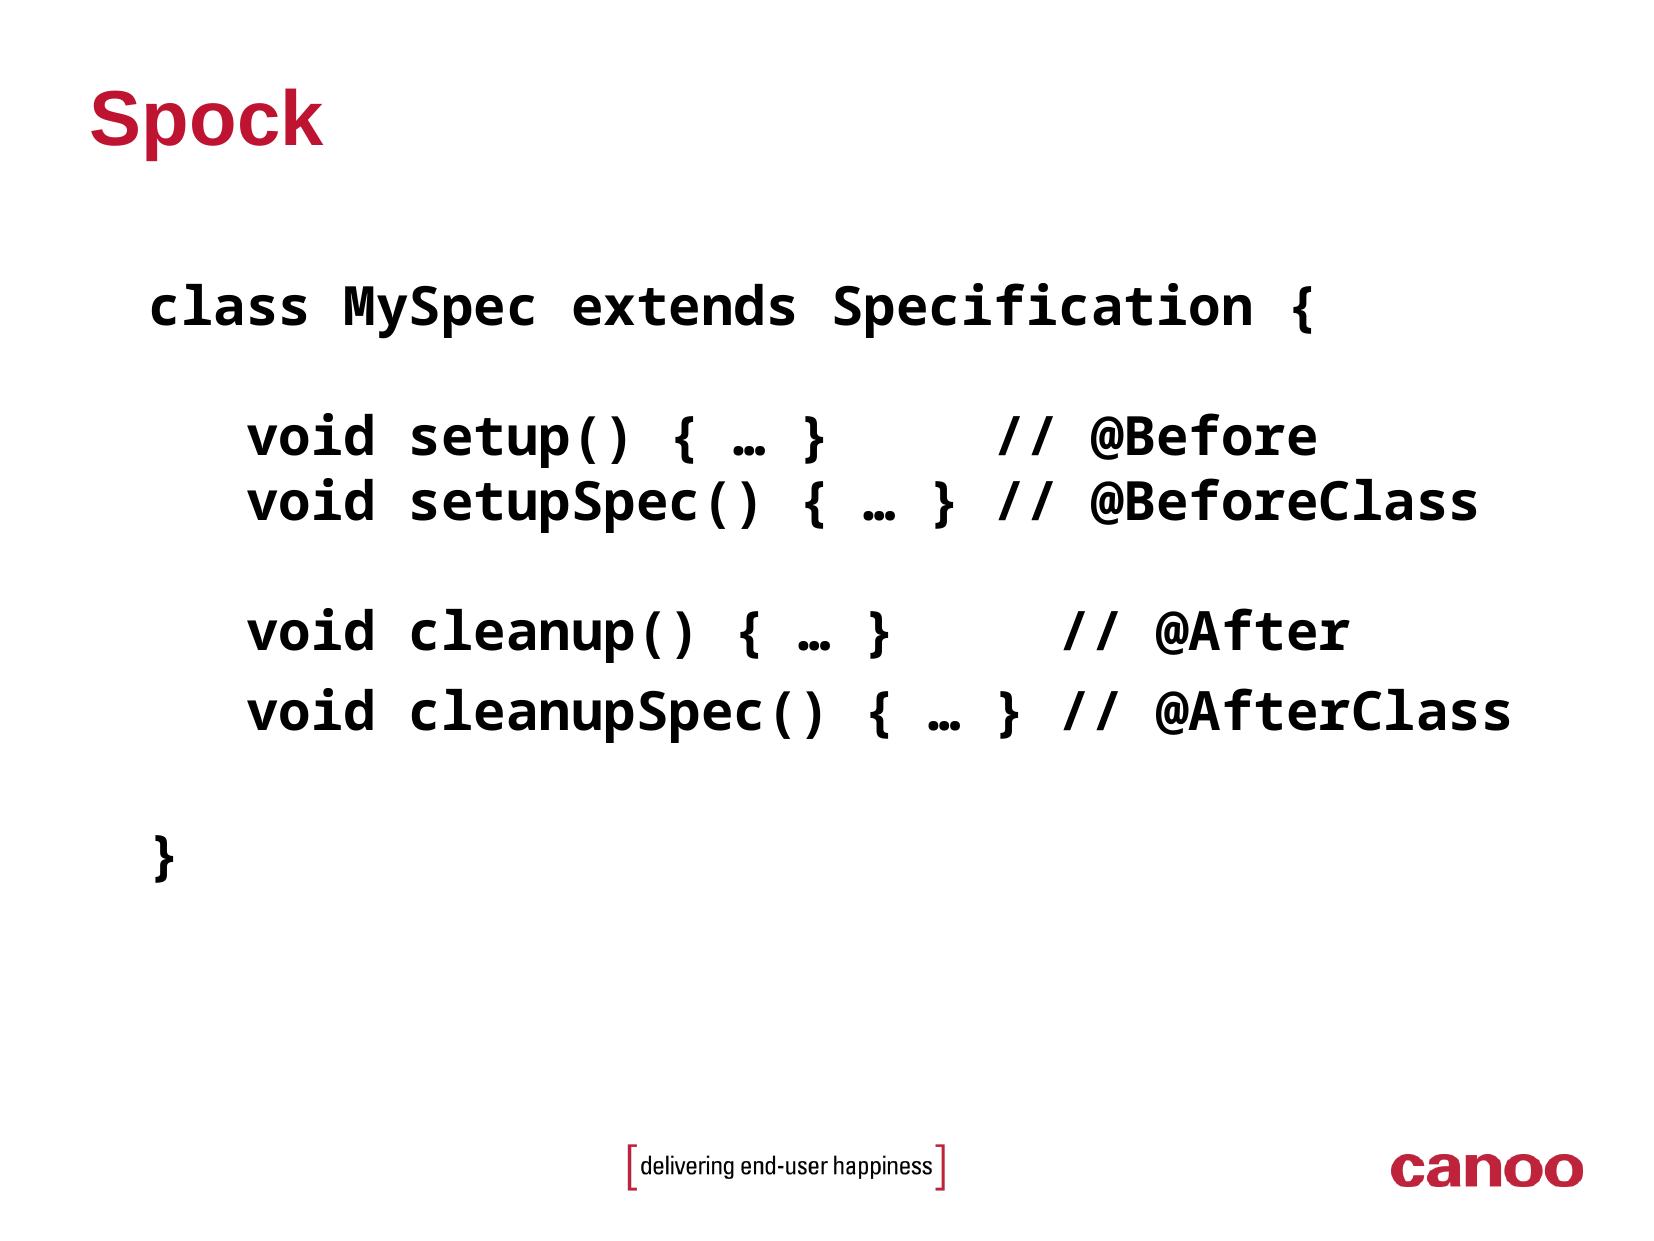

# Spock
class MySpec extends Specification {
 void setup() { … } // @Before
 void setupSpec() { … } // @BeforeClass
 void cleanup() { … } // @After
 void cleanupSpec() { … } // @AfterClass
}